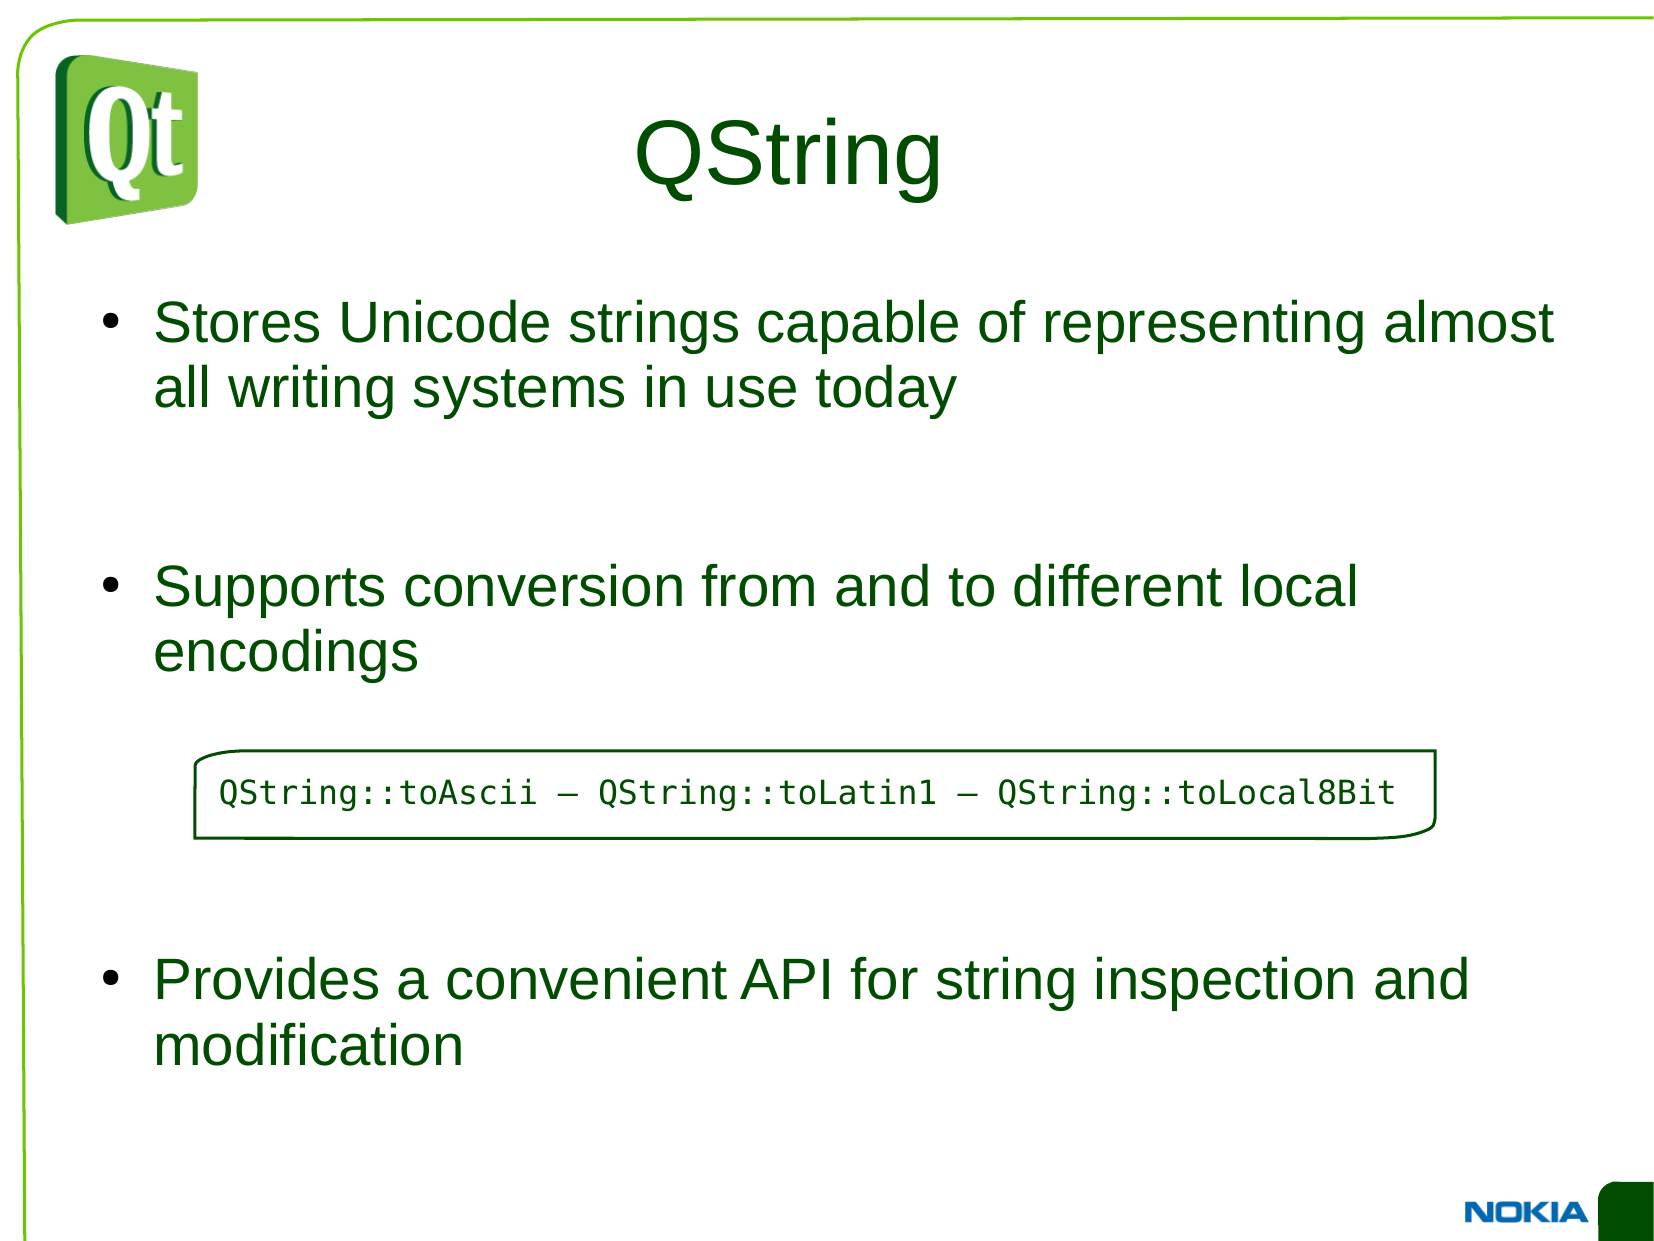

# QString
Stores Unicode strings capable of representing almost all writing systems in use today
Supports conversion from and to different local encodings
Provides a convenient API for string inspection and modification
QString::toAscii – QString::toLatin1 – QString::toLocal8Bit